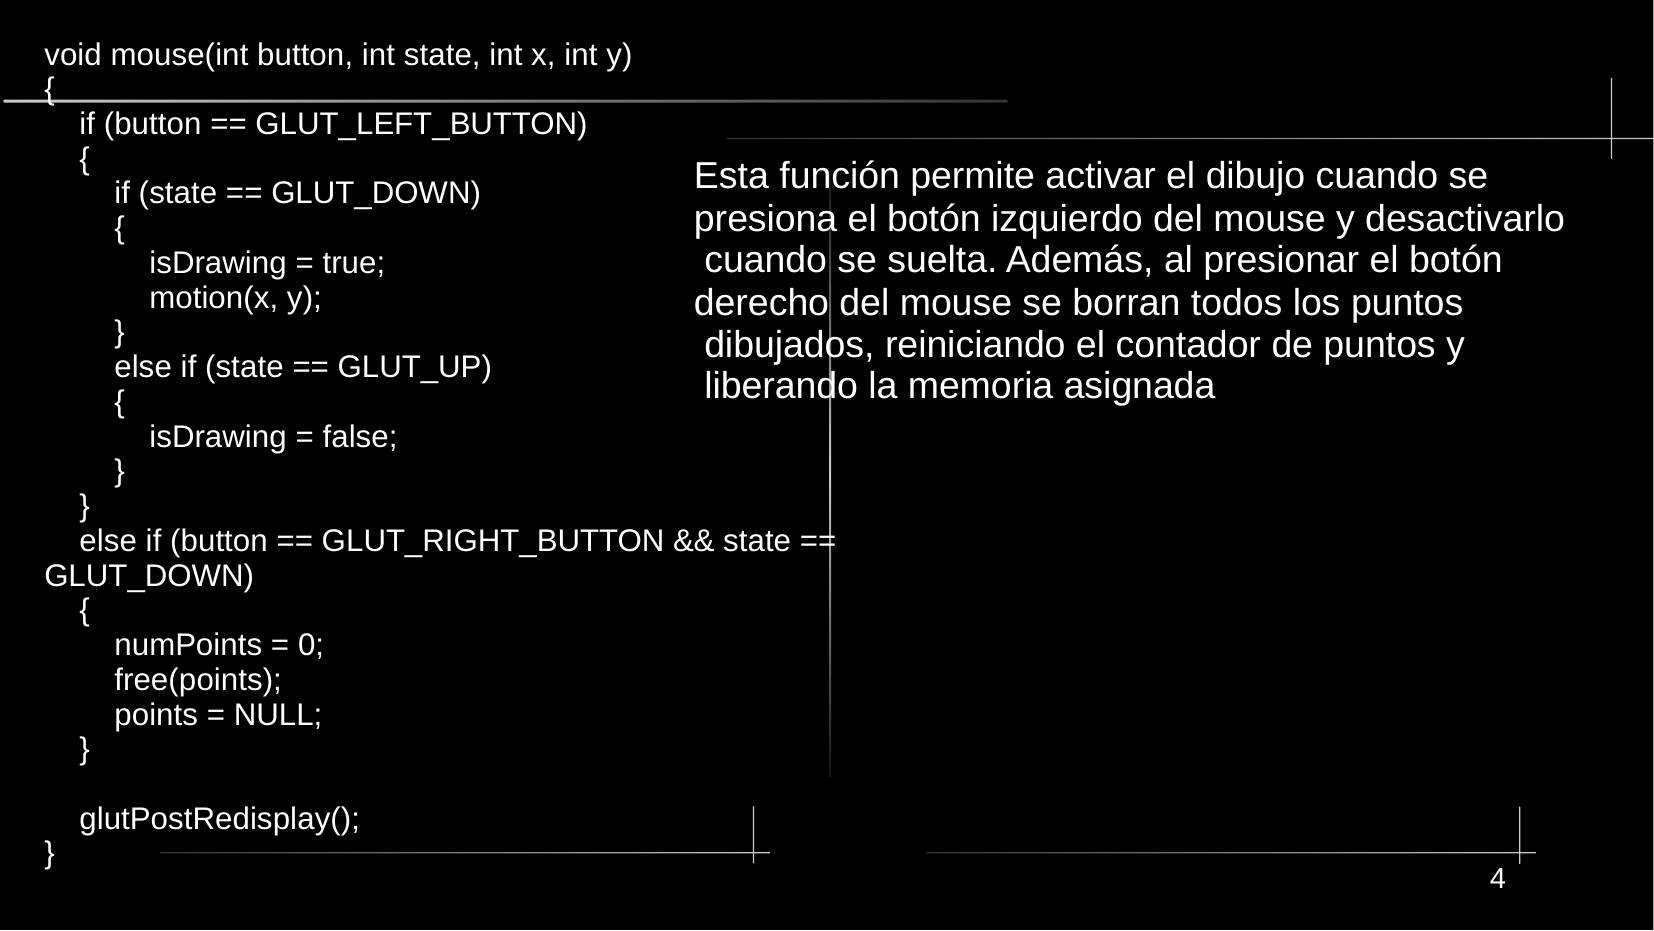

void mouse(int button, int state, int x, int y)
{
 if (button == GLUT_LEFT_BUTTON)
 {
 if (state == GLUT_DOWN)
 {
 isDrawing = true;
 motion(x, y);
 }
 else if (state == GLUT_UP)
 {
 isDrawing = false;
 }
 }
 else if (button == GLUT_RIGHT_BUTTON && state == GLUT_DOWN)
 {
 numPoints = 0;
 free(points);
 points = NULL;
 }
 glutPostRedisplay();
}
Esta función permite activar el dibujo cuando se
presiona el botón izquierdo del mouse y desactivarlo
 cuando se suelta. Además, al presionar el botón
derecho del mouse se borran todos los puntos
 dibujados, reiniciando el contador de puntos y
 liberando la memoria asignada
4